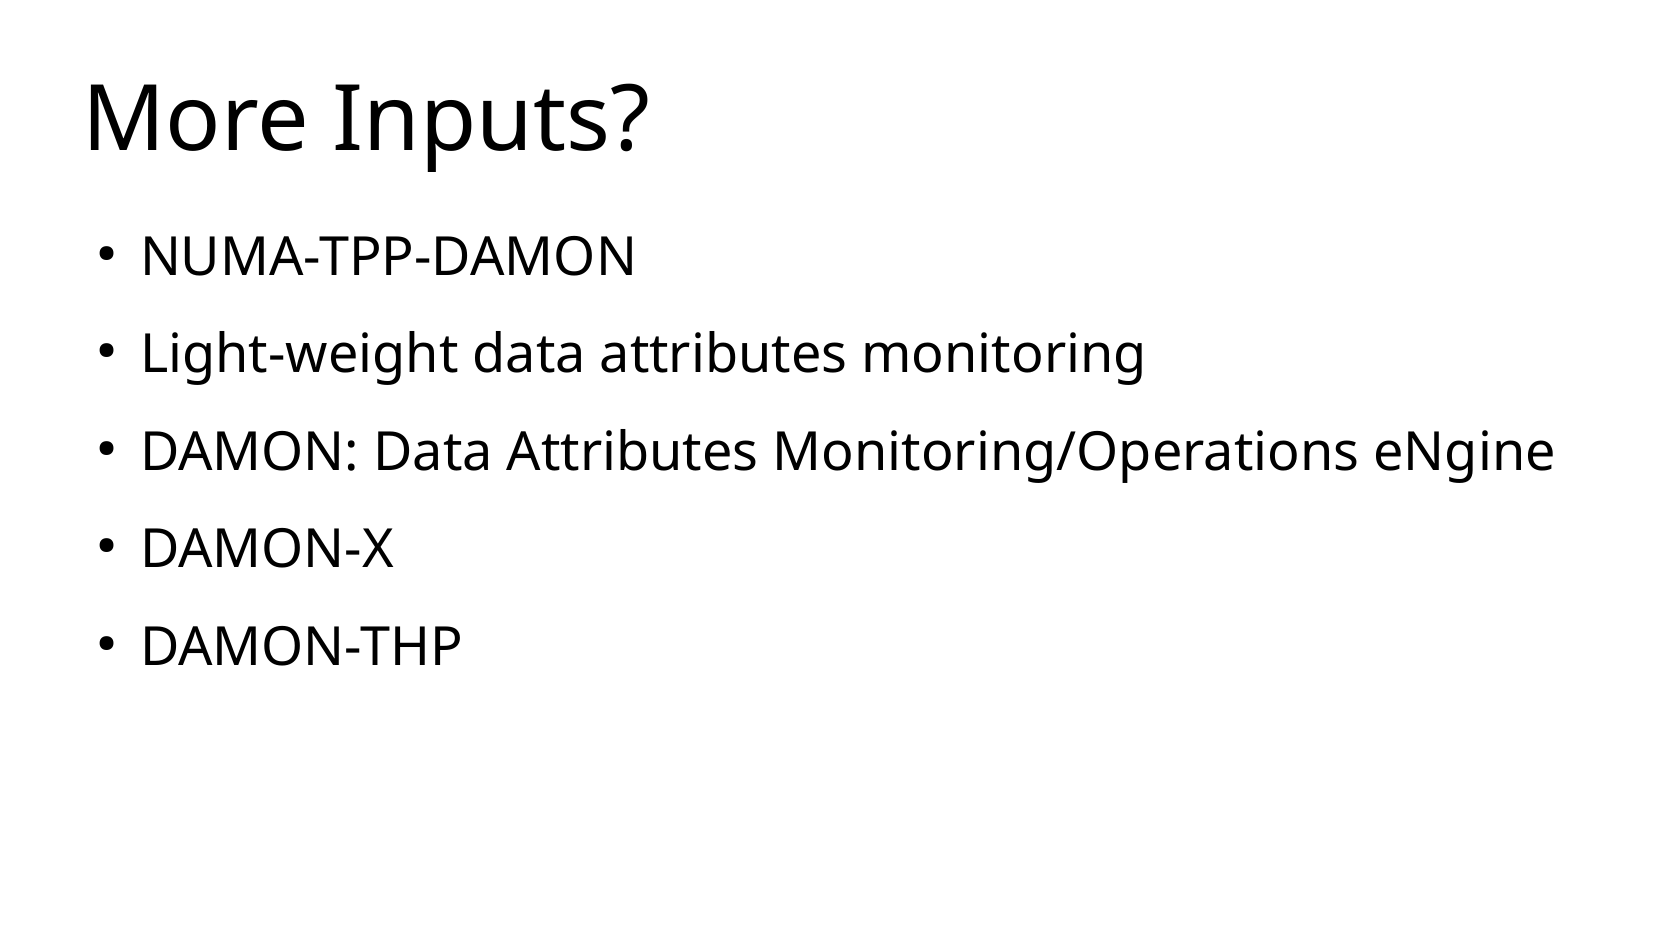

# More Inputs?
NUMA-TPP-DAMON
Light-weight data attributes monitoring
DAMON: Data Attributes Monitoring/Operations eNgine
DAMON-X
DAMON-THP